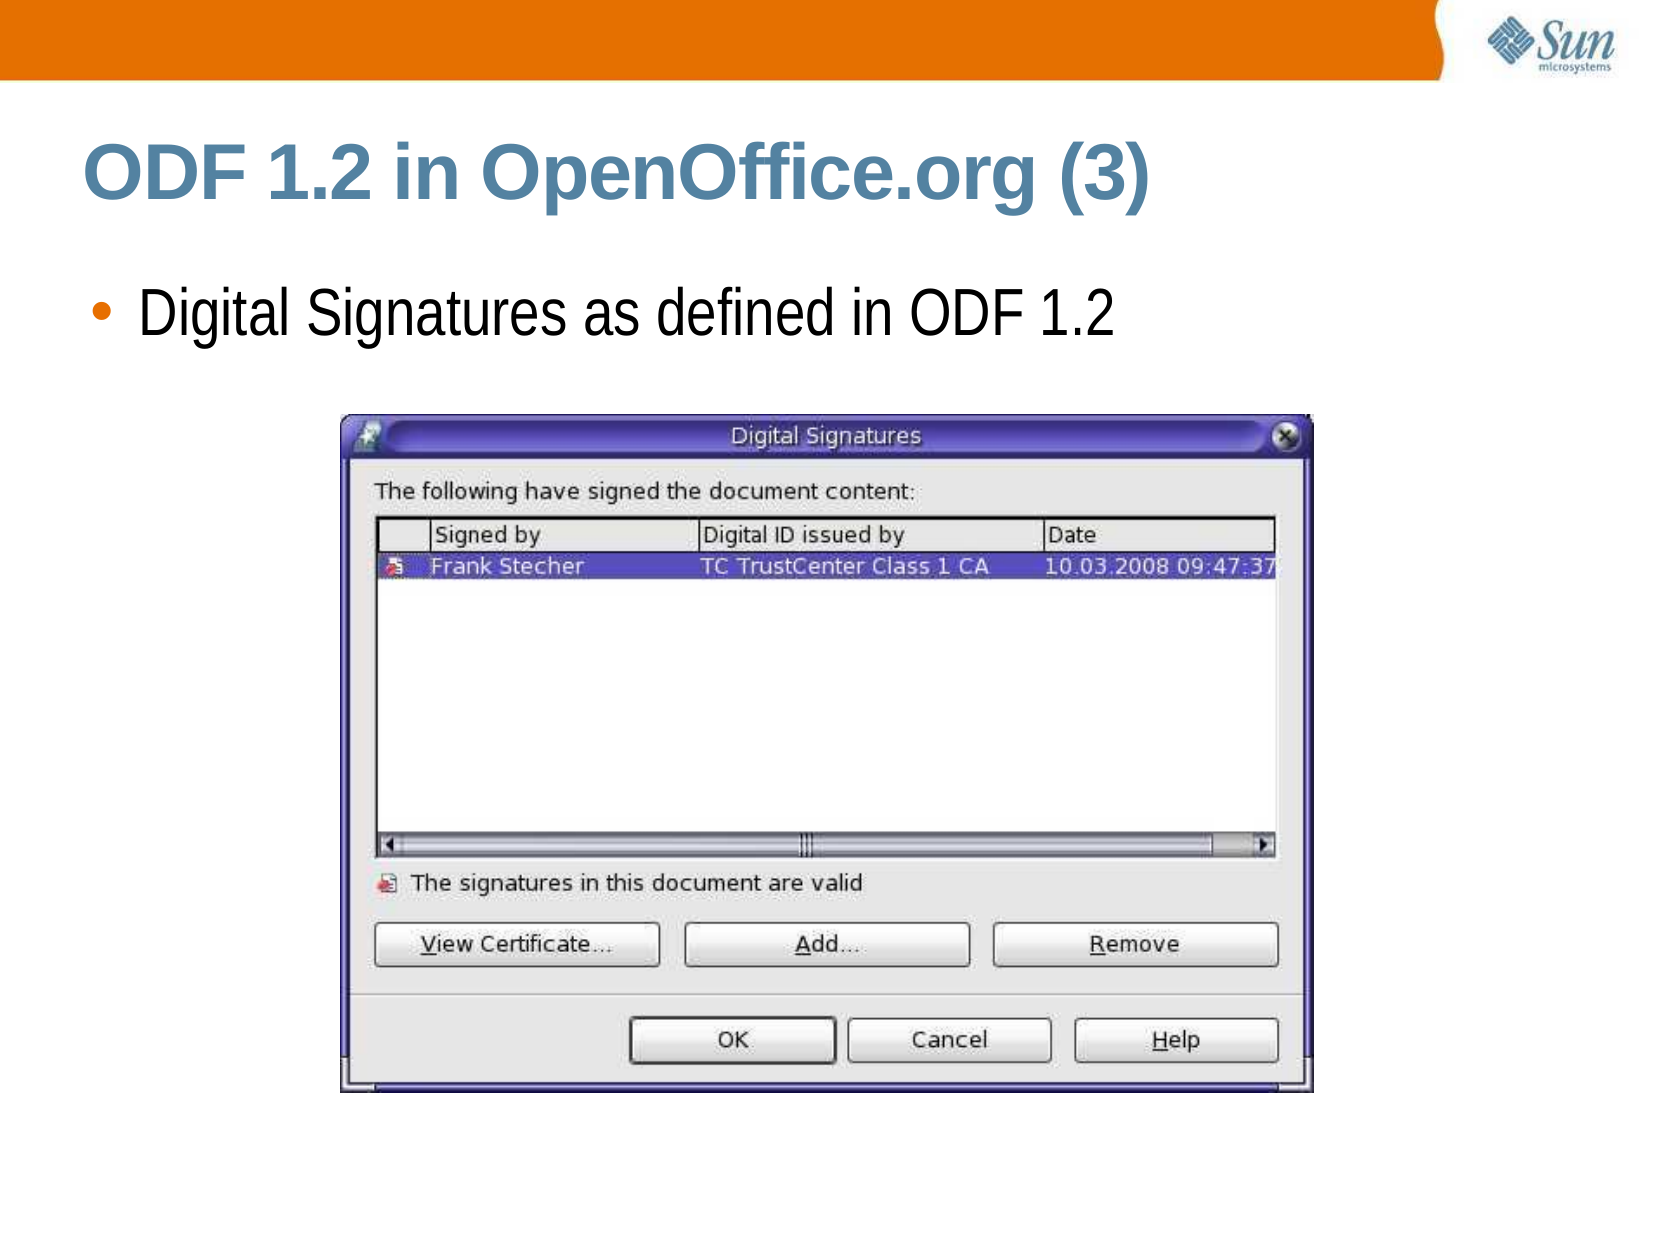

# ODF 1.2 in OpenOffice.org (3)
Digital Signatures as defined in ODF 1.2